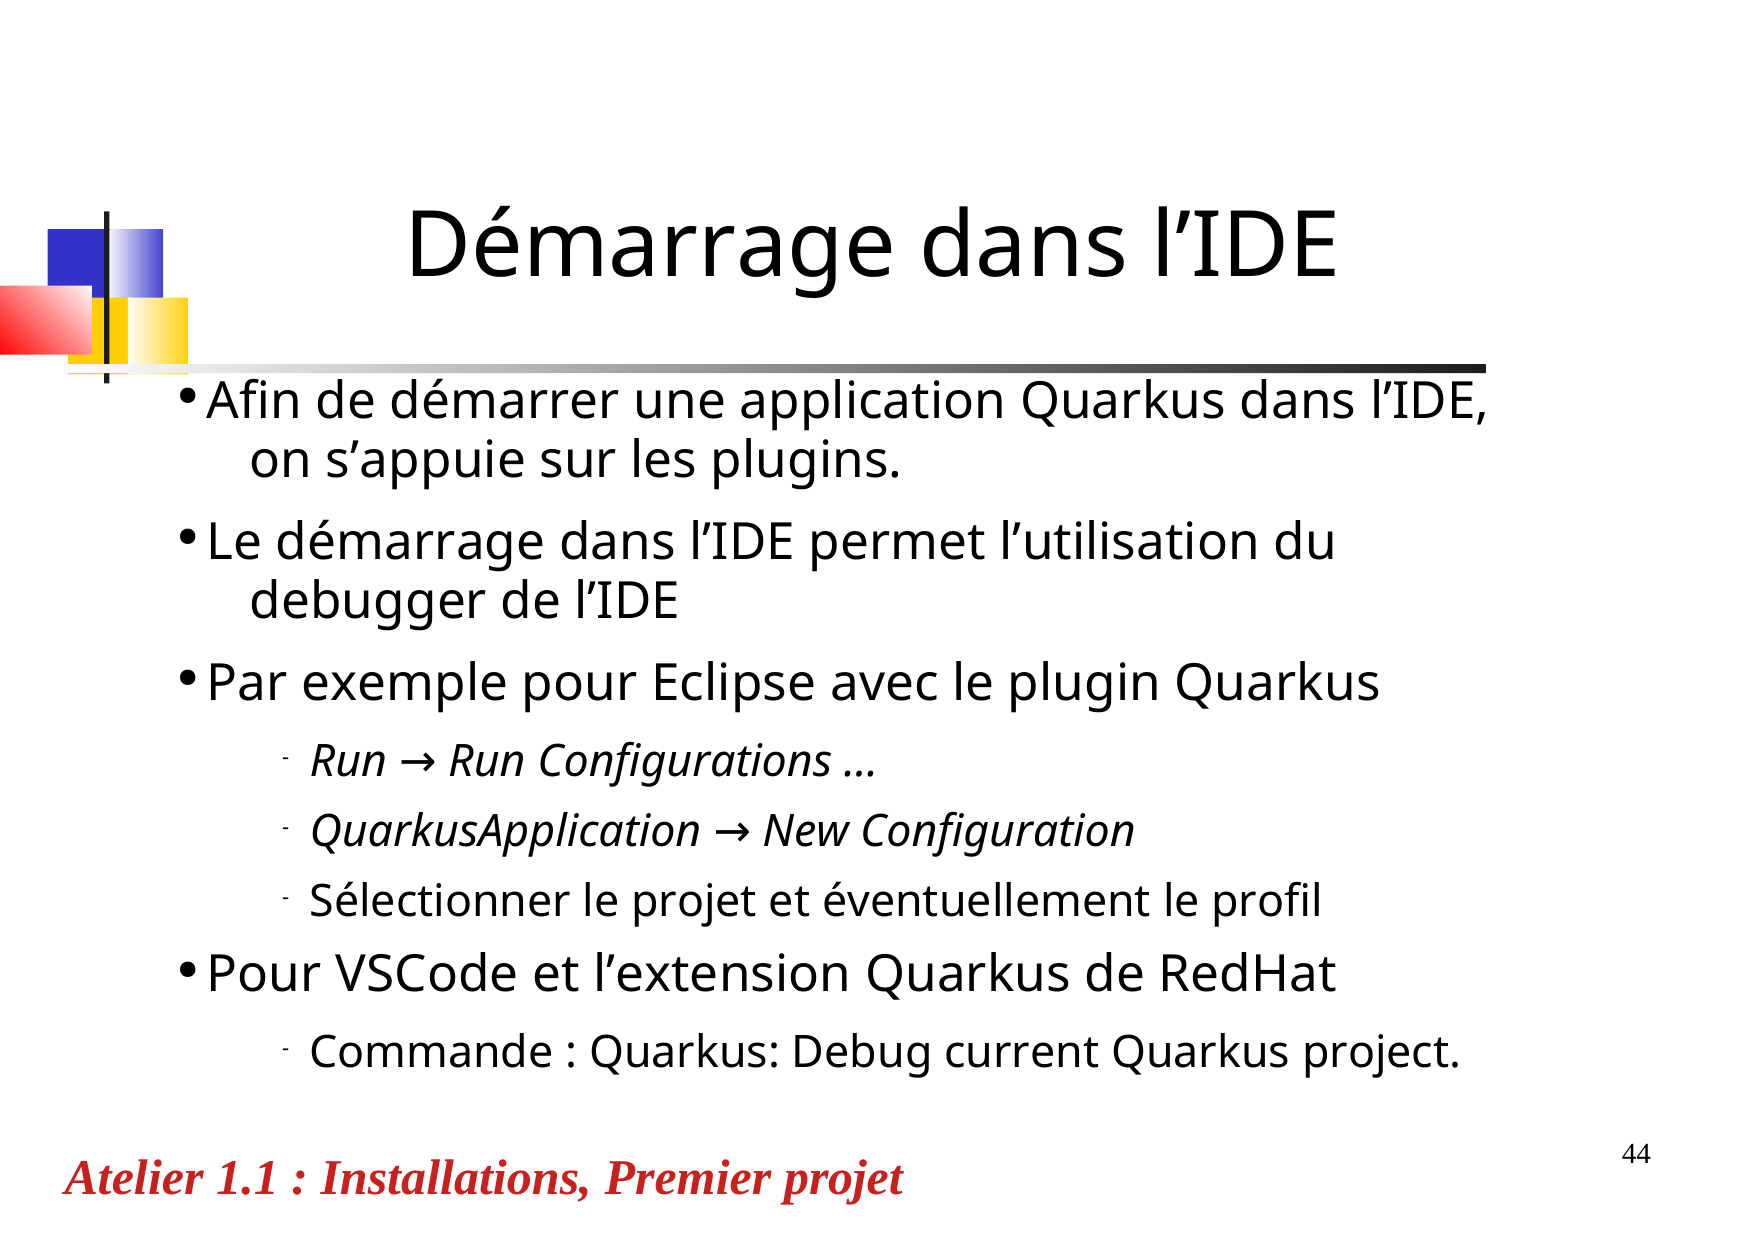

# Démarrage dans l’IDE
Afin de démarrer une application Quarkus dans l’IDE, on s’appuie sur les plugins.
Le démarrage dans l’IDE permet l’utilisation du debugger de l’IDE
Par exemple pour Eclipse avec le plugin Quarkus
Run → Run Configurations …
QuarkusApplication → New Configuration
Sélectionner le projet et éventuellement le profil
Pour VSCode et l’extension Quarkus de RedHat
Commande : Quarkus: Debug current Quarkus project.
Atelier 1.1 : Installations, Premier projet